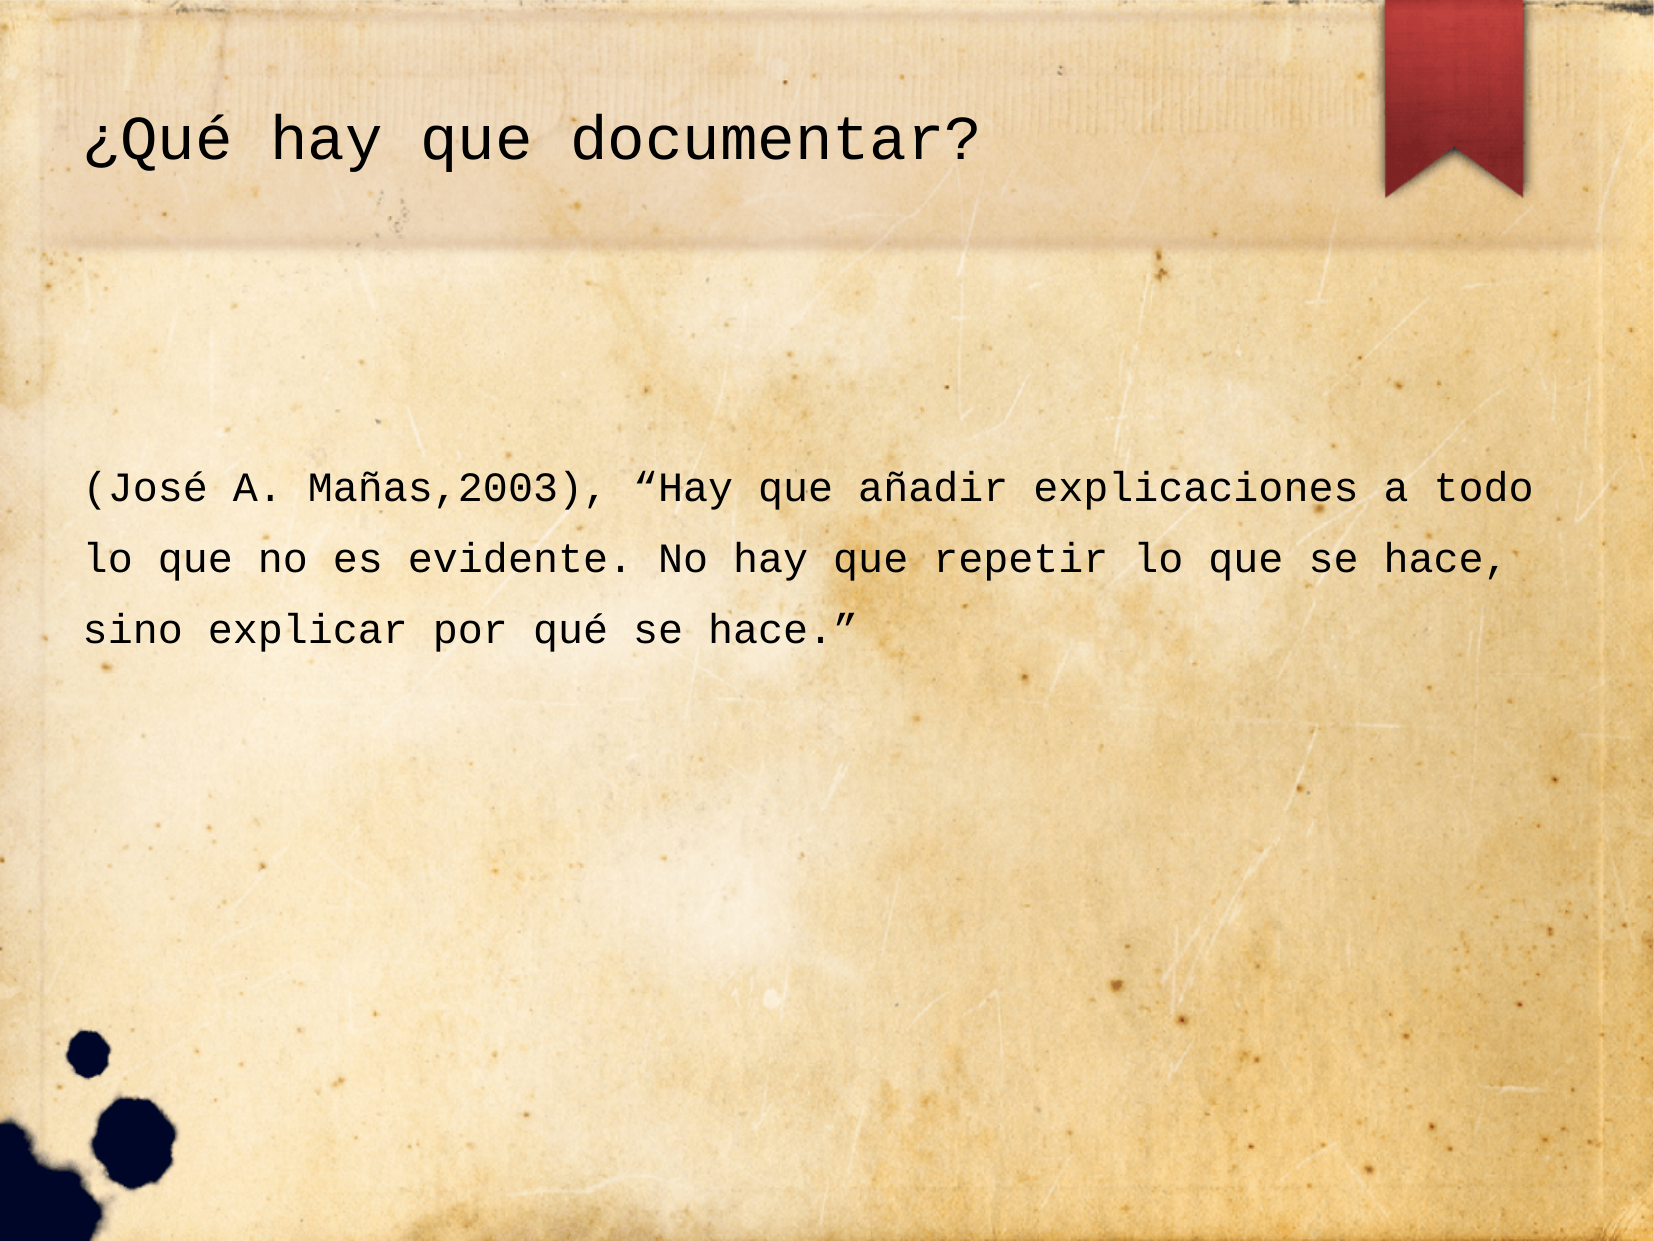

# ¿Qué hay que documentar?
(José A. Mañas,2003), “Hay que añadir explicaciones a todo lo que no es evidente. No hay que repetir lo que se hace, sino explicar por qué se hace.”